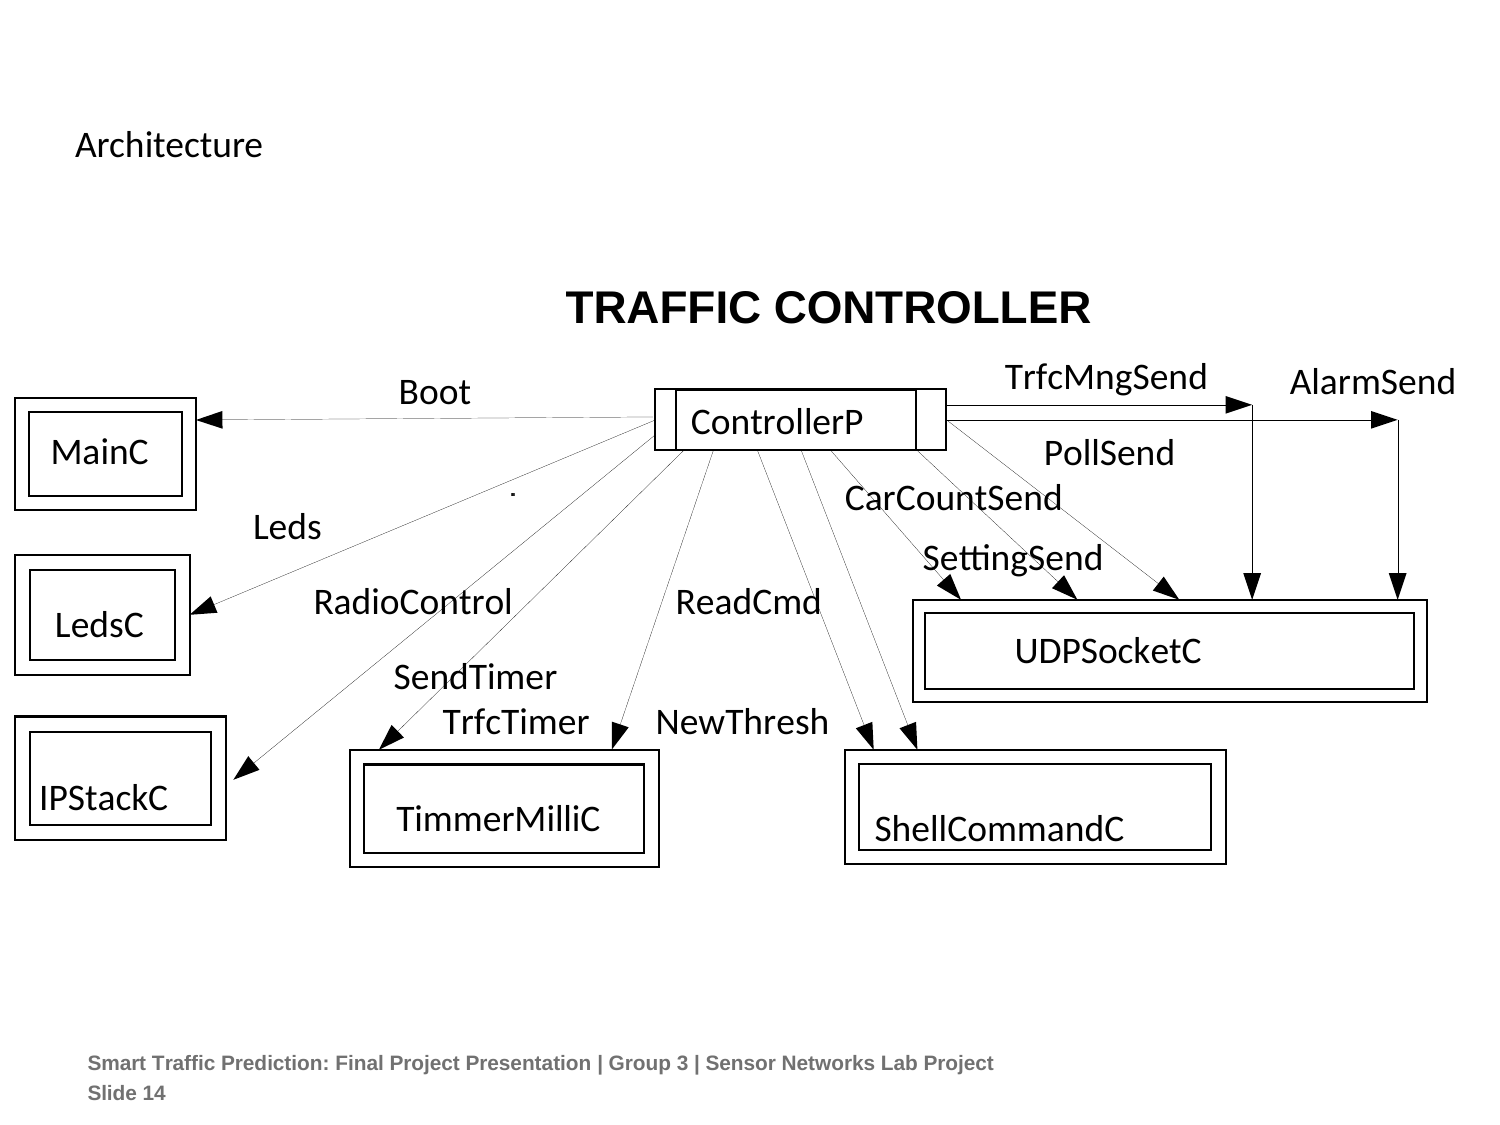

Architecture
TrfcMngSend
AlarmSend
Boot
ControllerP
MainC
PollSend
CarCountSend
Leds
SettingSend
LedsC
RadioControl
ReadCmd
UDPSocketC
SendTimer
TrfcTimer
NewThresh
IPStackC
TimmerMilliC
ShellCommandC
TRAFFIC CONTROLLER
Smart Traffic Prediction: Final Project Presentation | Group 3 | Sensor Networks Lab Project
Slide